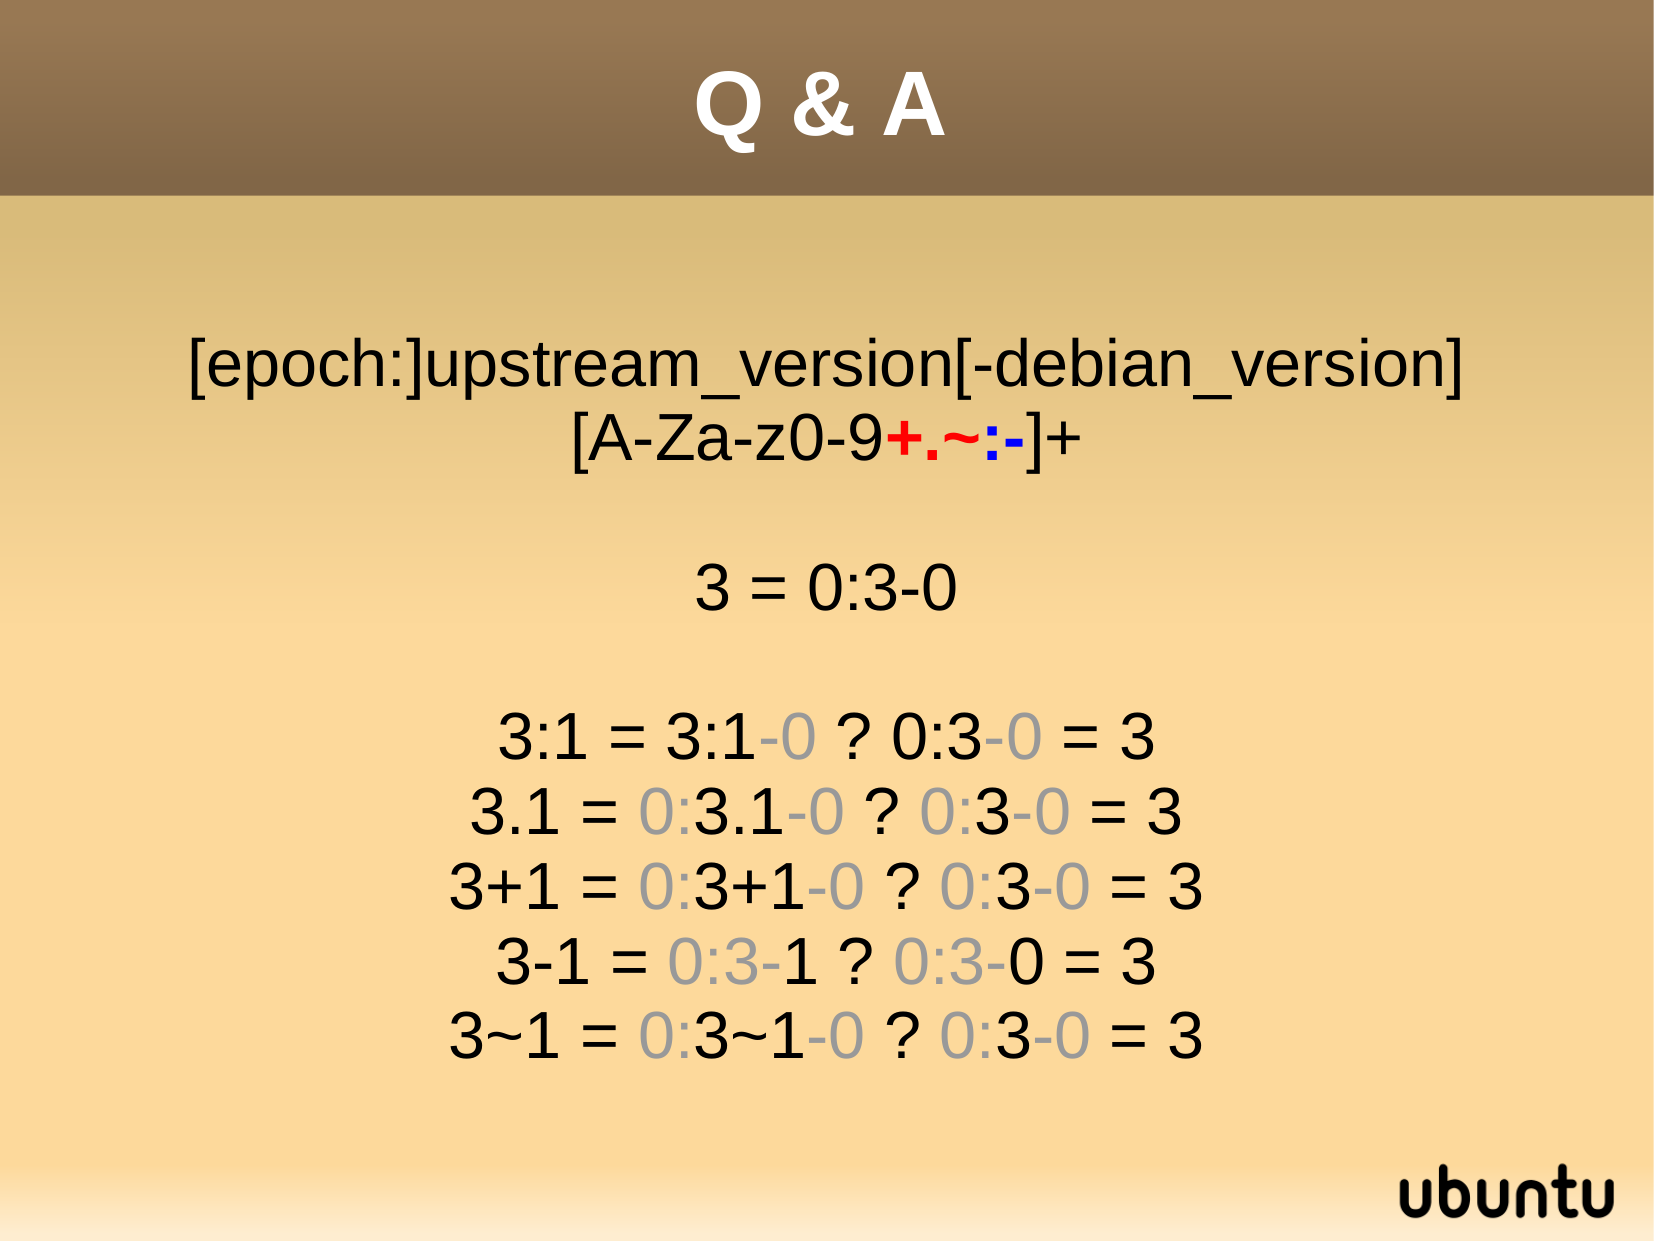

# Q & A
[epoch:]upstream_version[-debian_version]
[A-Za-z0-9+.~:-]+
3 = 0:3-0
3:1 = 3:1-0 ? 0:3-0 = 3
3.1 = 0:3.1-0 ? 0:3-0 = 3
3+1 = 0:3+1-0 ? 0:3-0 = 3
3-1 = 0:3-1 ? 0:3-0 = 3
3~1 = 0:3~1-0 ? 0:3-0 = 3